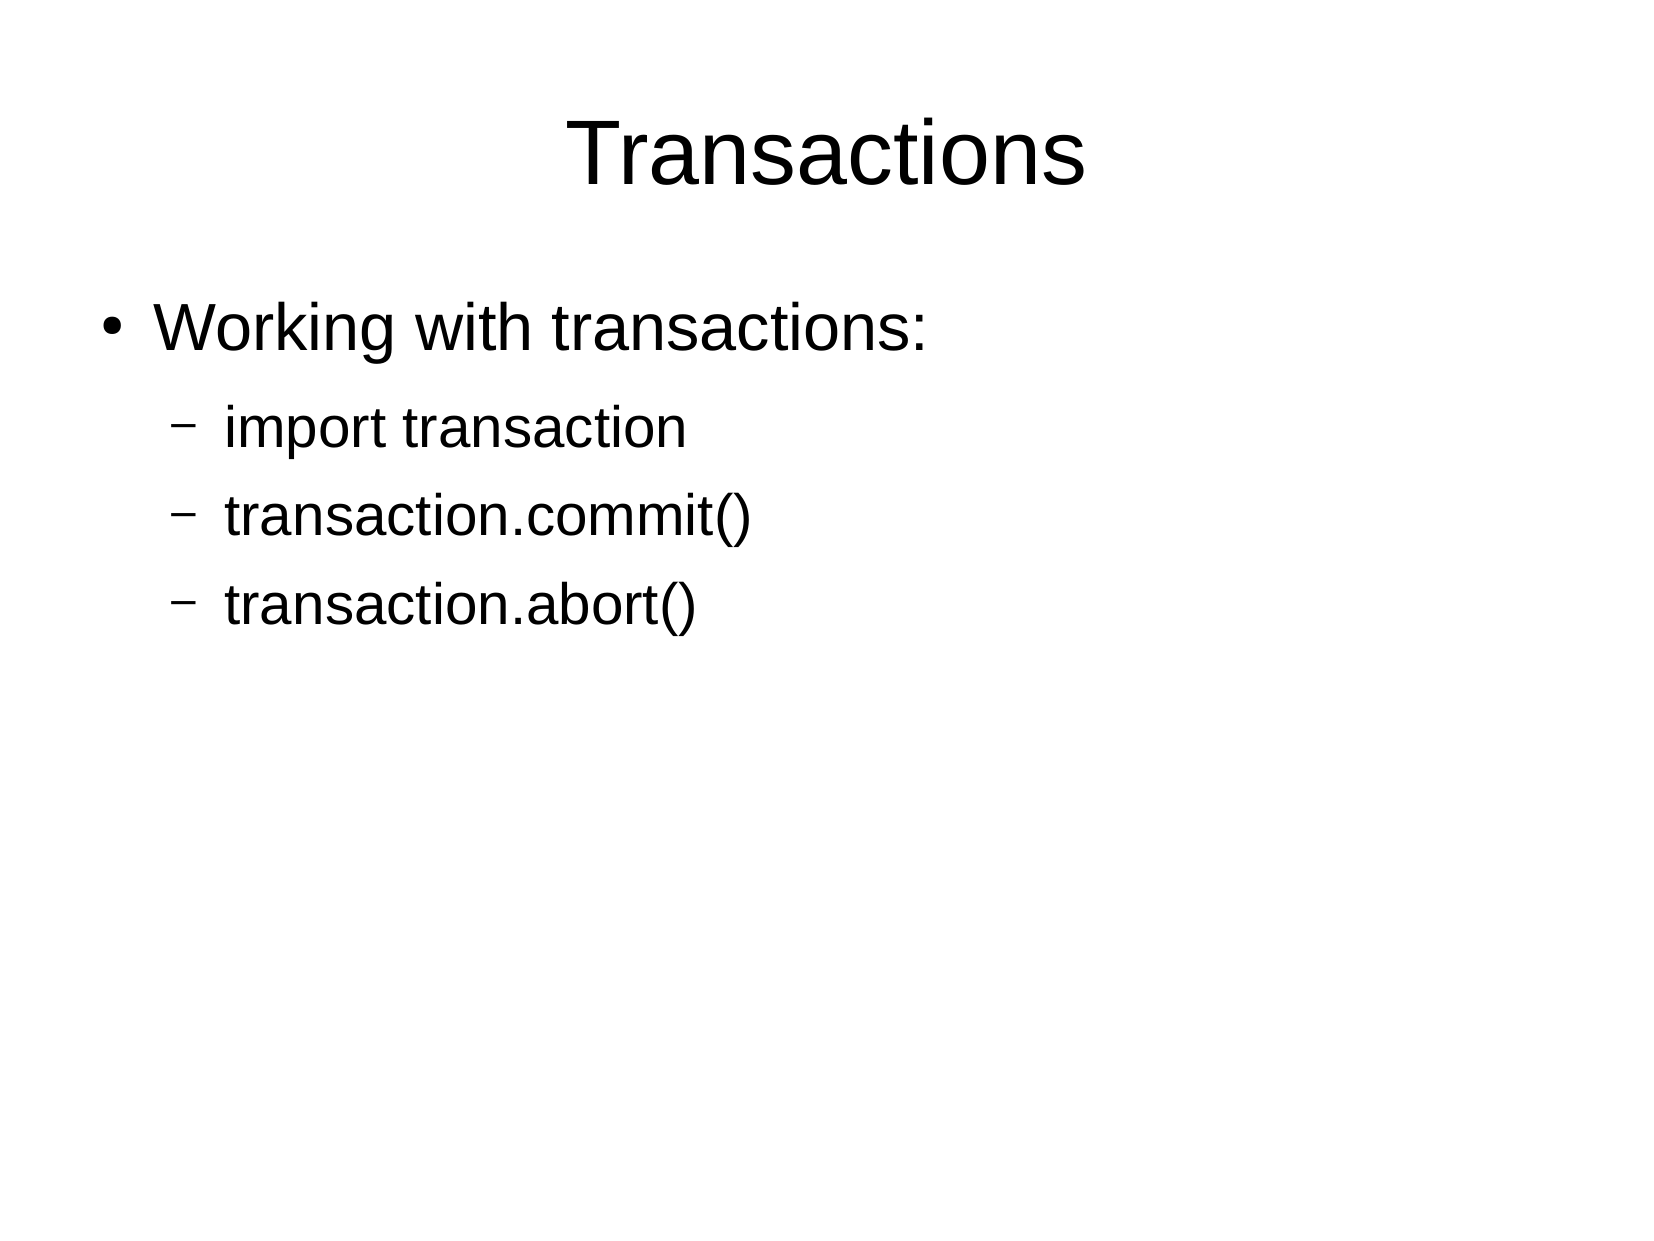

# Transactions
Working with transactions:
import transaction
transaction.commit()
transaction.abort()